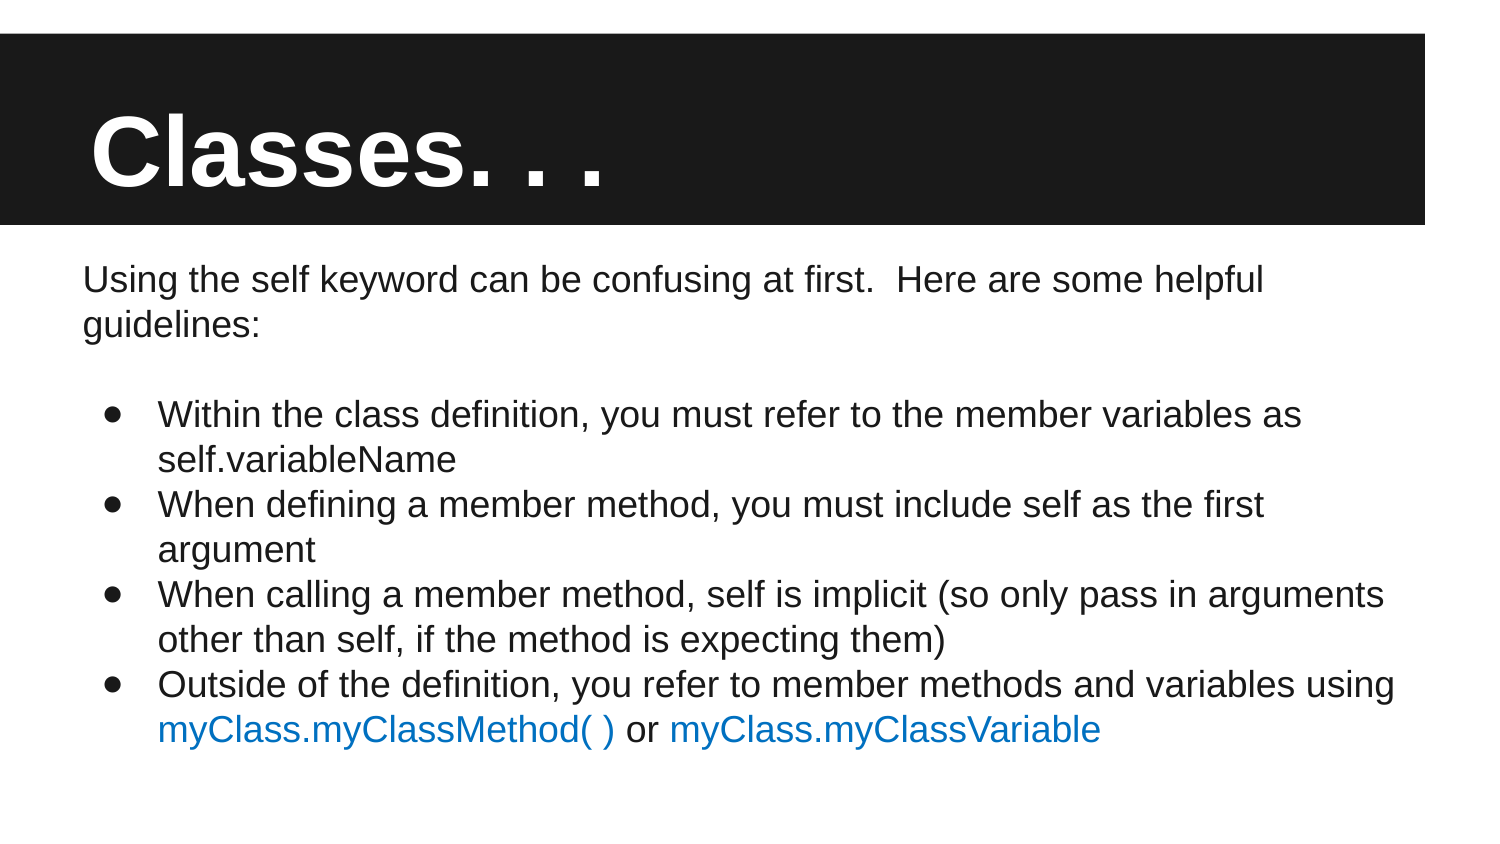

# Classes. . .
Using the self keyword can be confusing at first. Here are some helpful guidelines:
Within the class definition, you must refer to the member variables as self.variableName
When defining a member method, you must include self as the first argument
When calling a member method, self is implicit (so only pass in arguments other than self, if the method is expecting them)
Outside of the definition, you refer to member methods and variables using myClass.myClassMethod( ) or myClass.myClassVariable